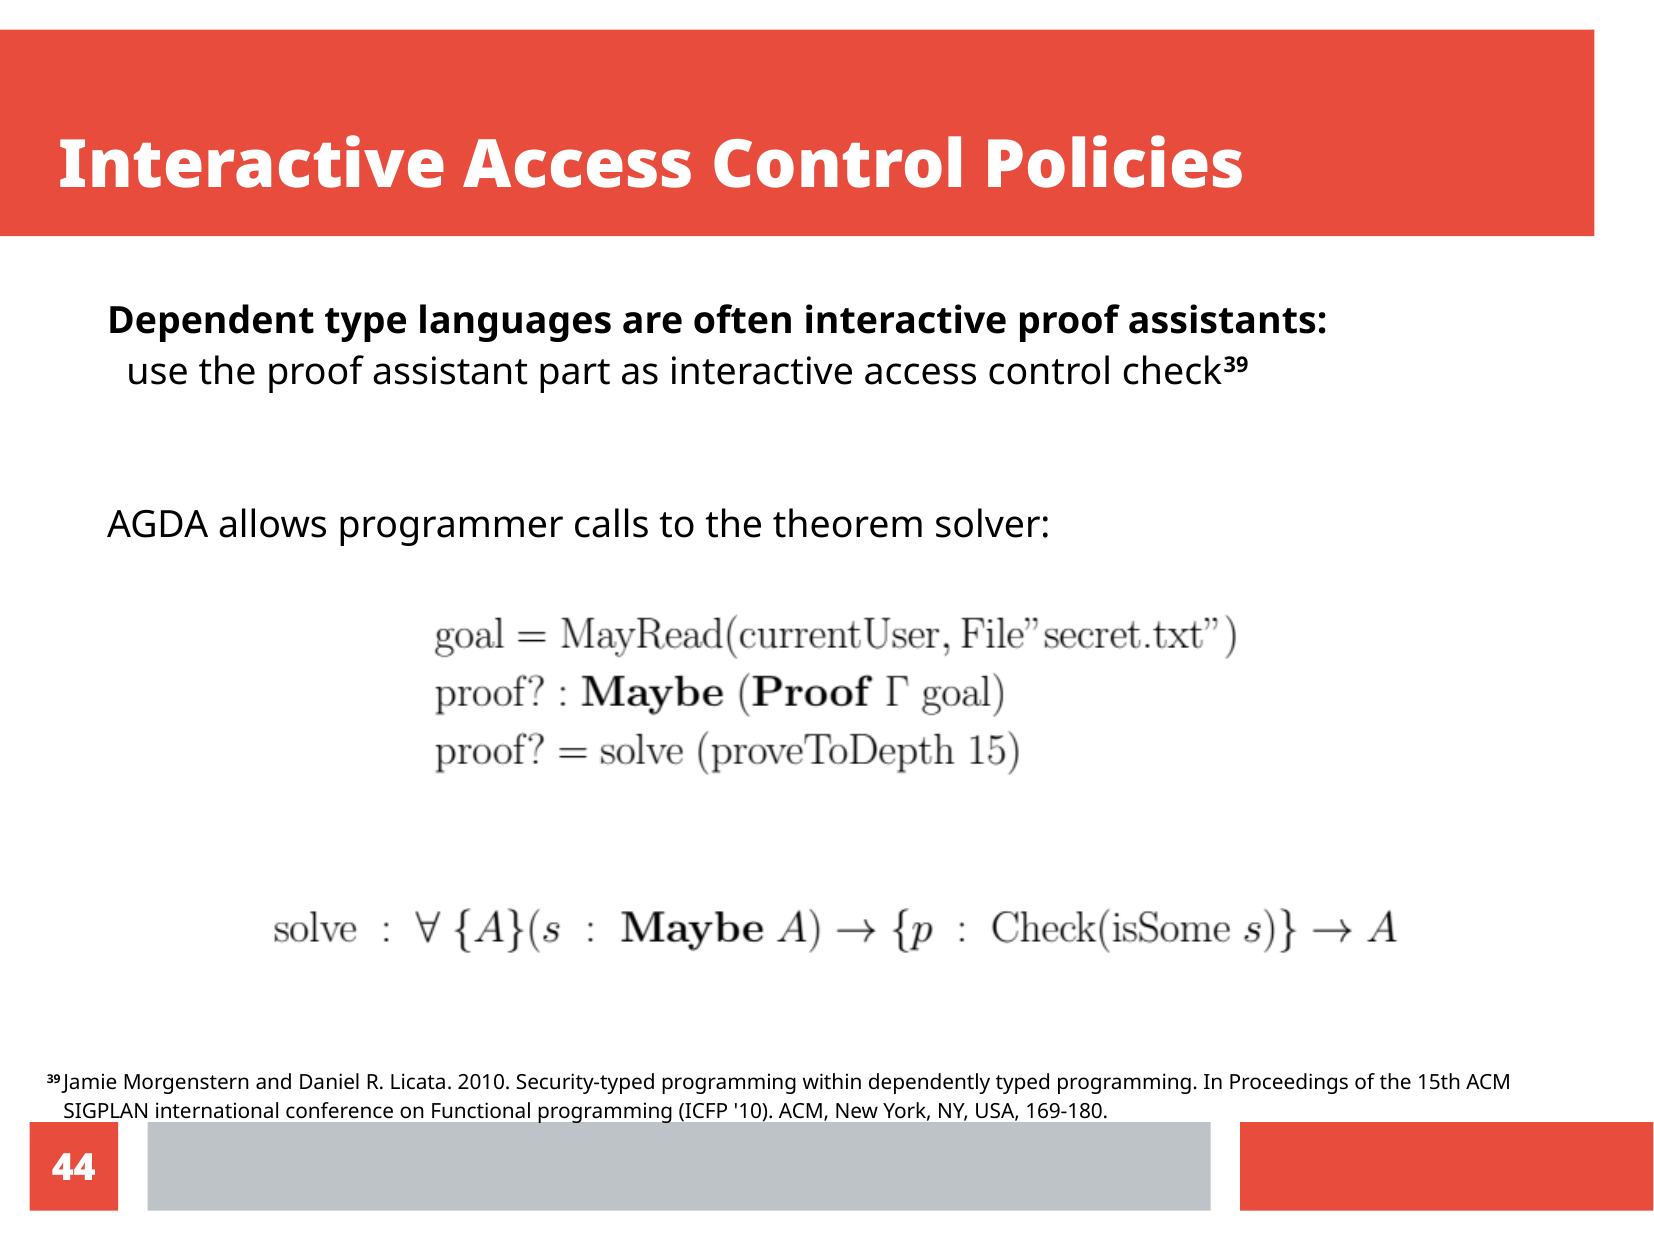

# Interactive Access Control Policies
Dependent type languages are often interactive proof assistants:
 use the proof assistant part as interactive access control check39
AGDA allows programmer calls to the theorem solver:
39 Jamie Morgenstern and Daniel R. Licata. 2010. Security-typed programming within dependently typed programming. In Proceedings of the 15th ACM
 SIGPLAN international conference on Functional programming (ICFP '10). ACM, New York, NY, USA, 169-180.
44